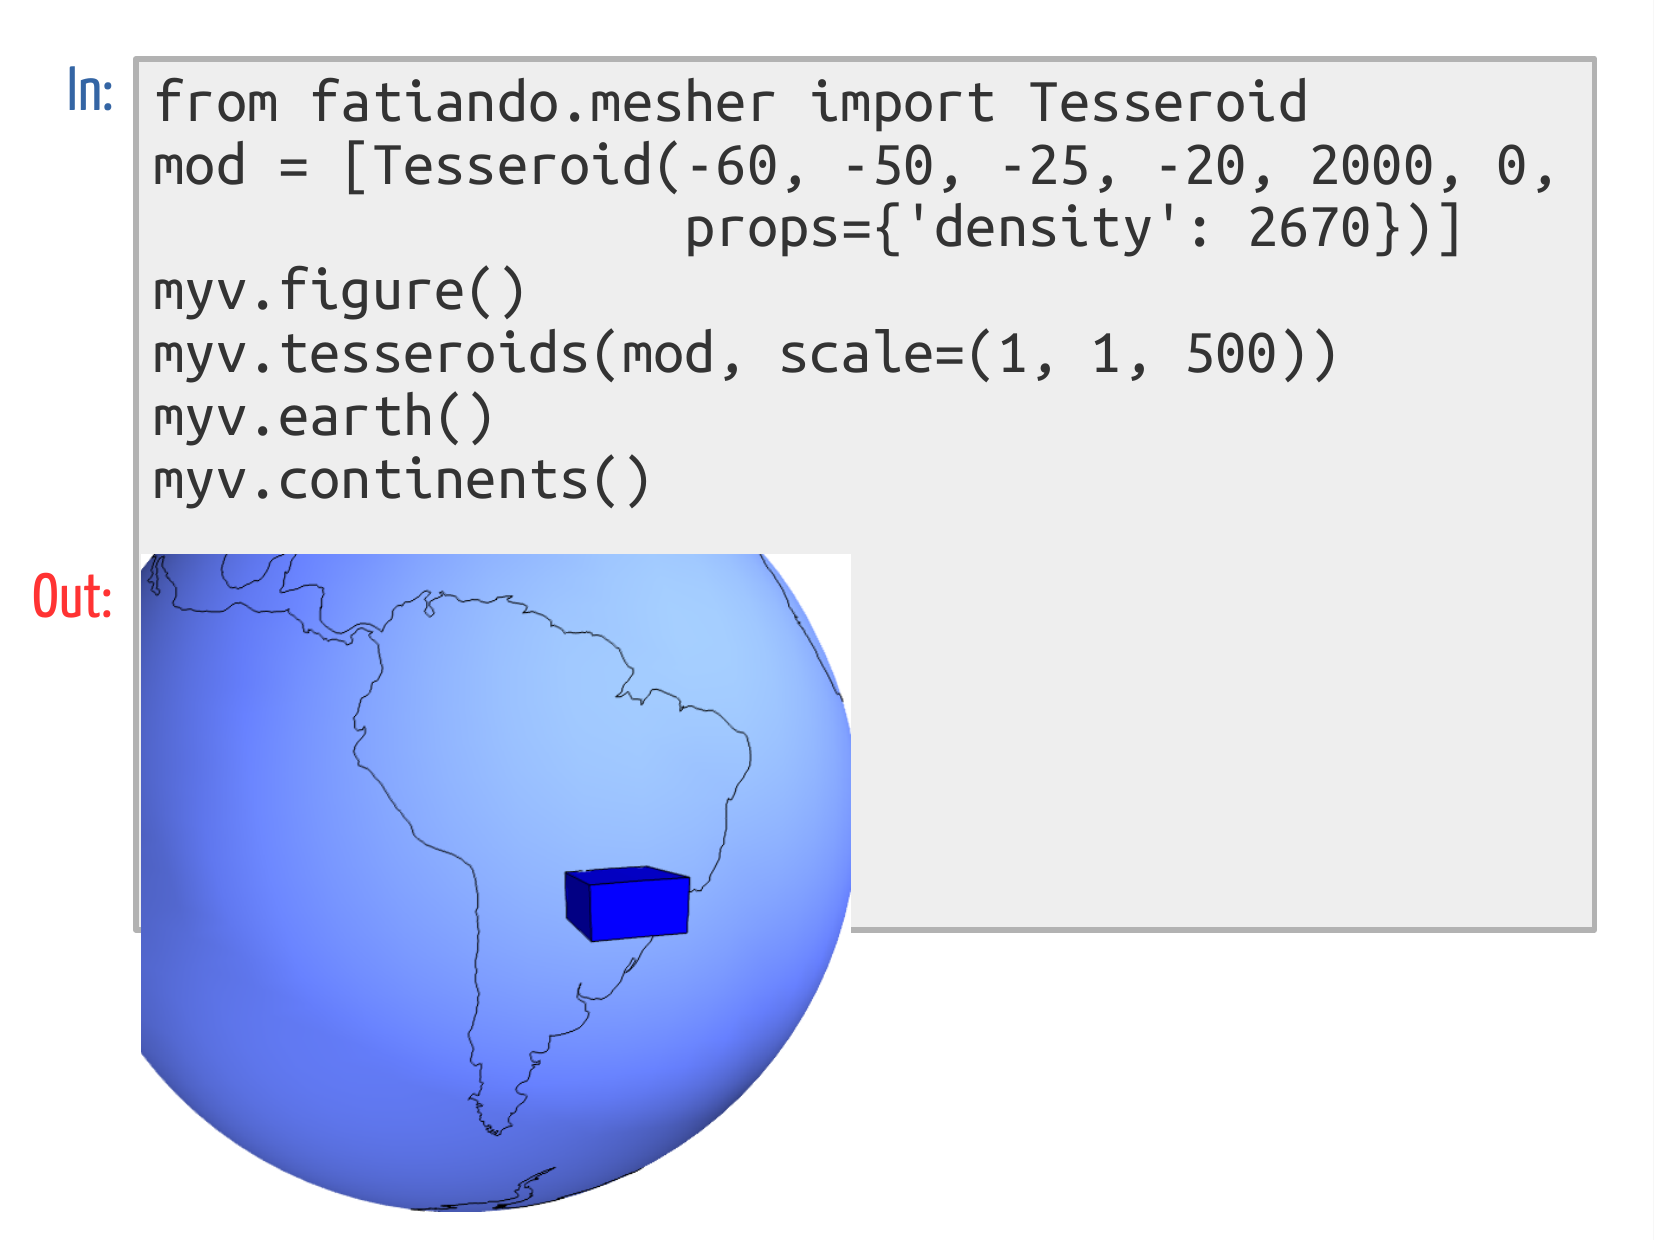

# In:
from fatiando.mesher import Tesseroid
mod = [Tesseroid(-60, -50, -25, -20, 2000, 0,
 props={'density': 2670})]
myv.figure()
myv.tesseroids(mod, scale=(1, 1, 500))
myv.earth()
myv.continents()
Out: